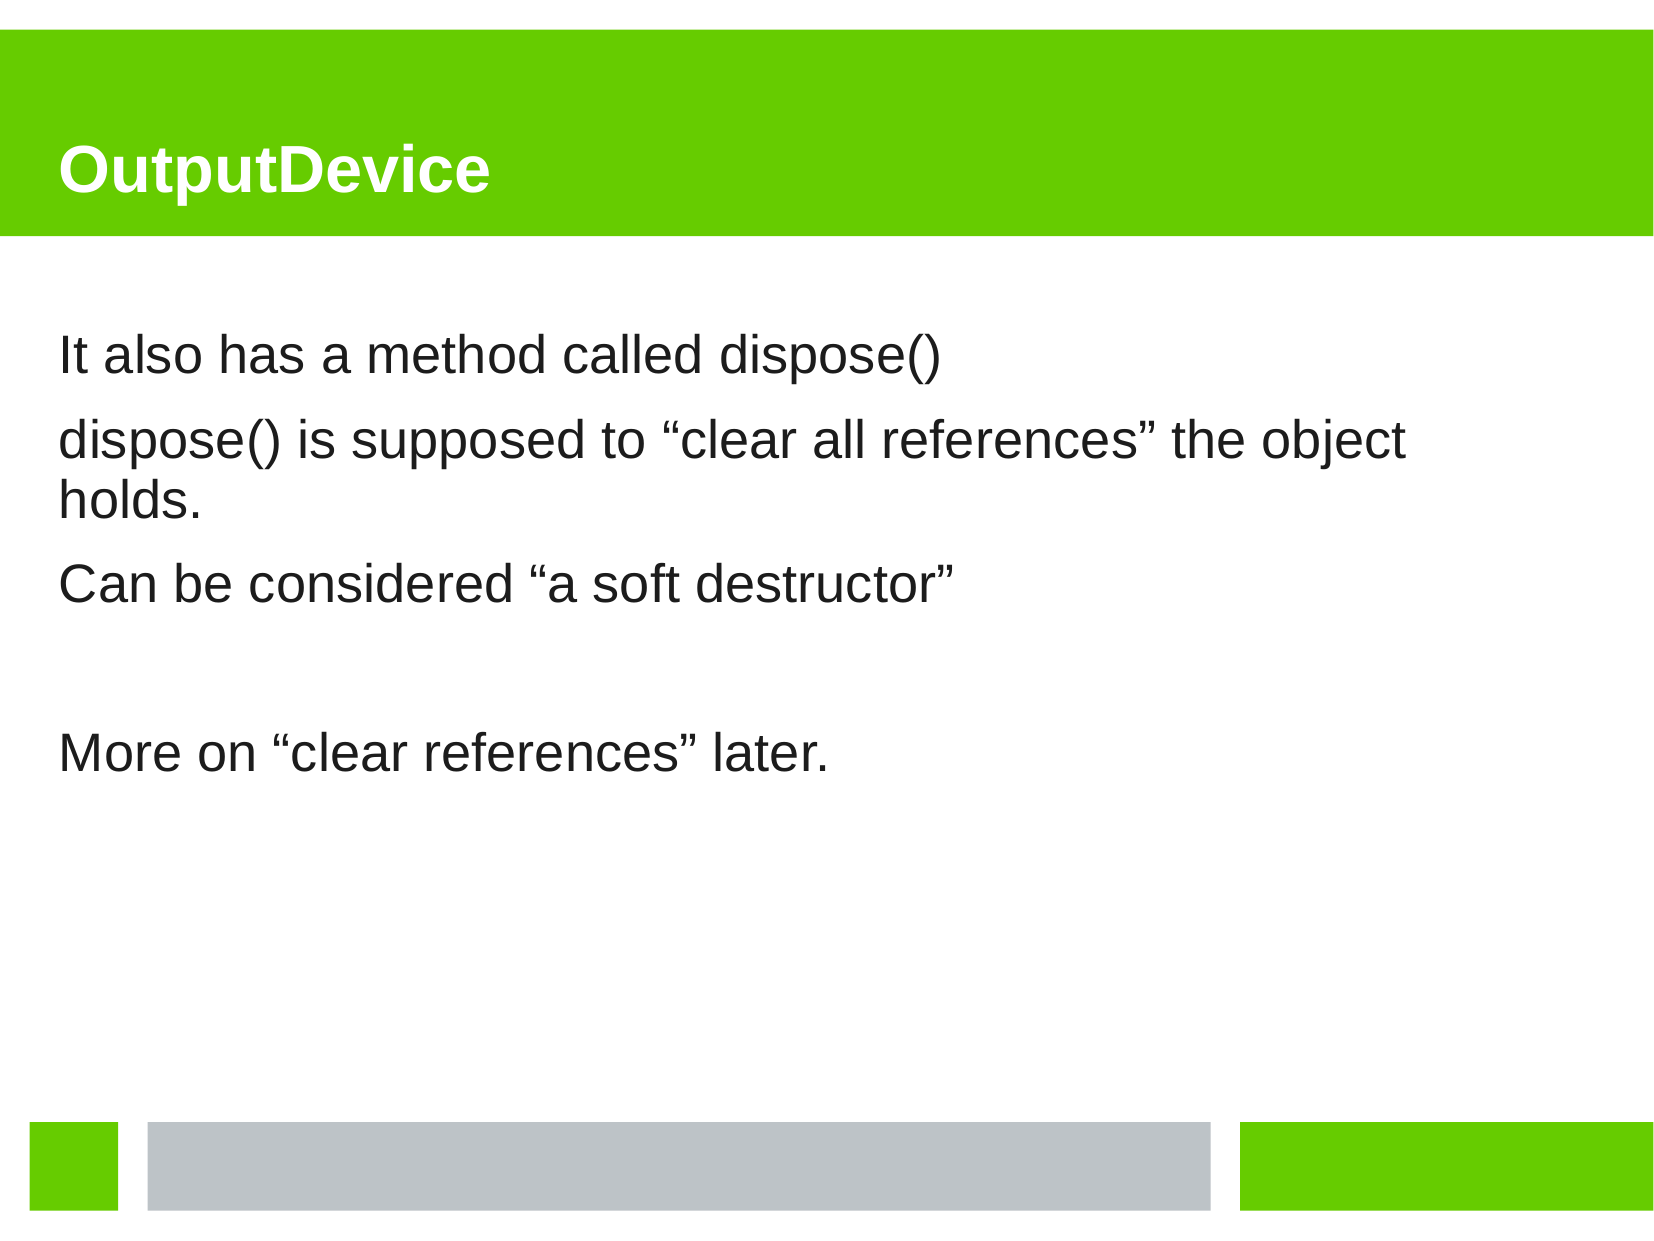

# OutputDevice
It also has a method called dispose()
dispose() is supposed to “clear all references” the object holds.
Can be considered “a soft destructor”
More on “clear references” later.